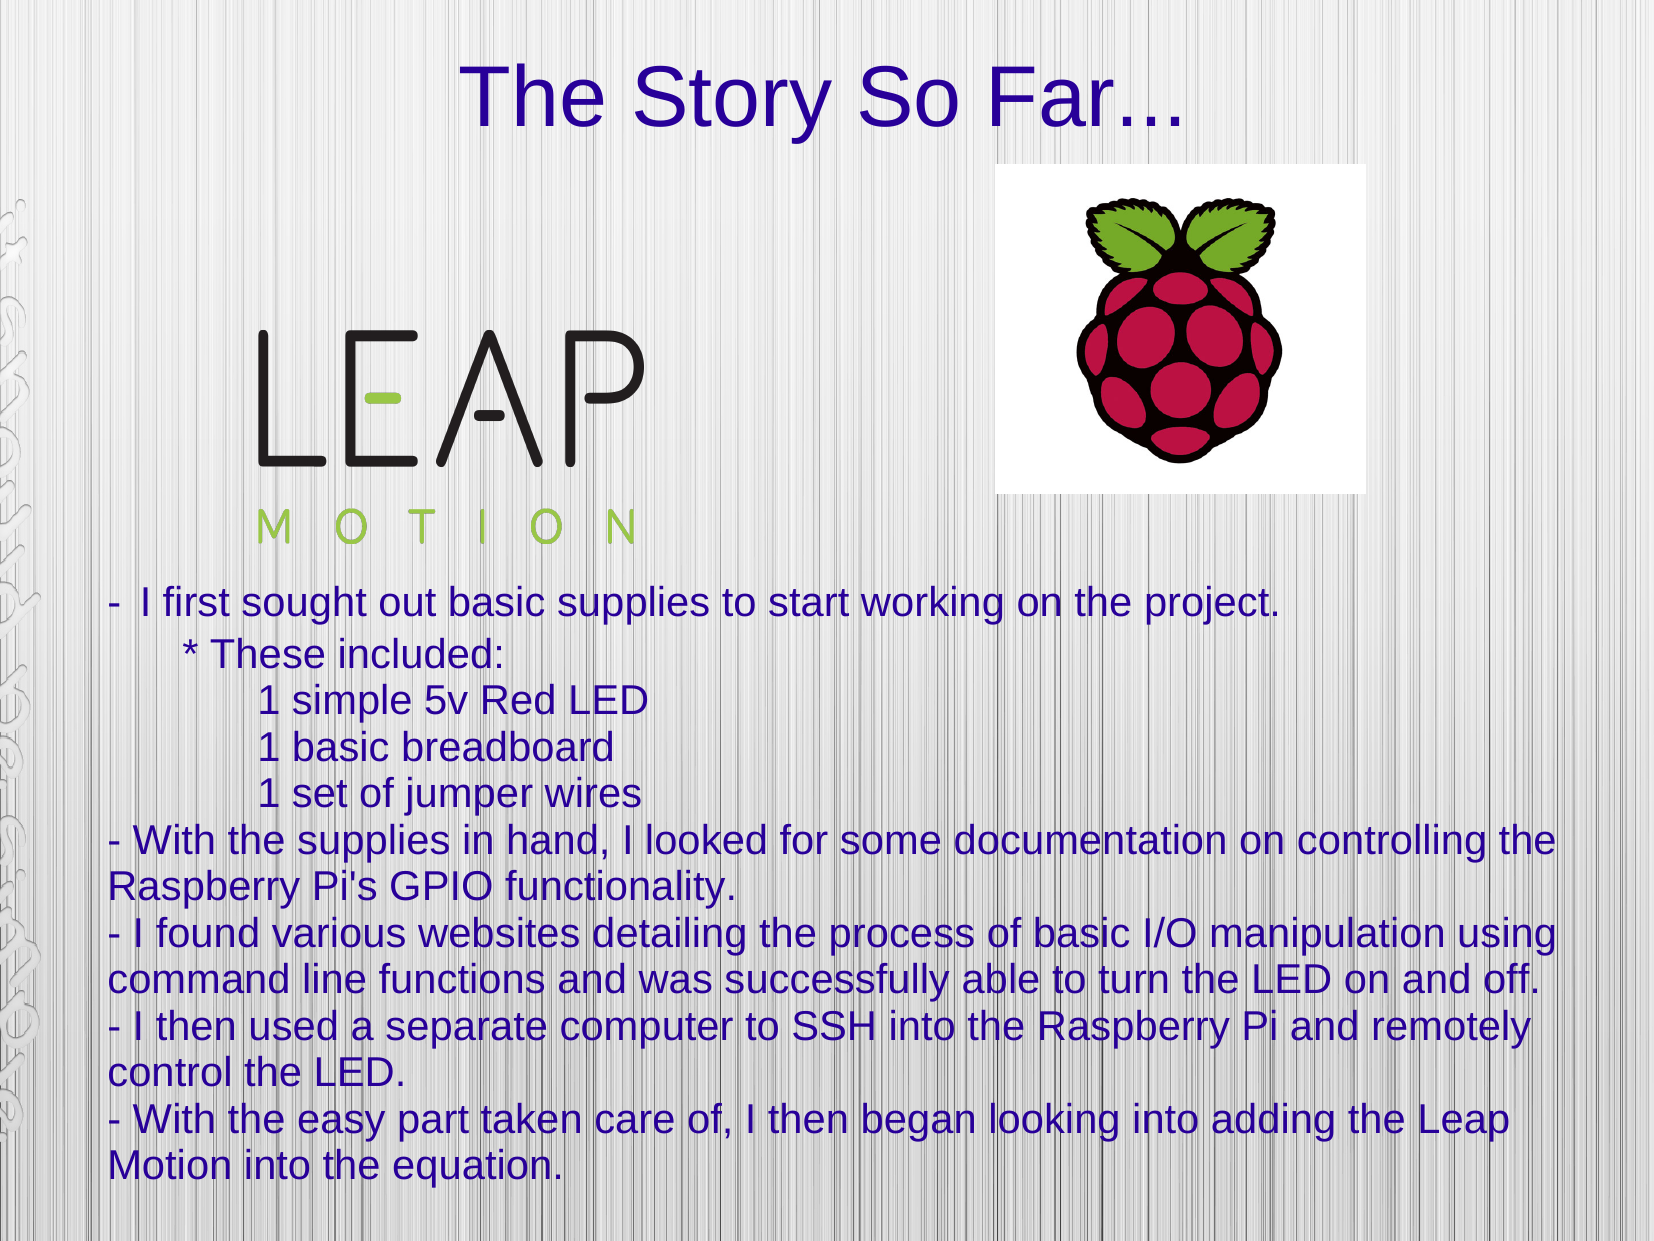

# The Story So Far...
- I first sought out basic supplies to start working on the project.
	* These included:
		1 simple 5v Red LED
		1 basic breadboard
		1 set of jumper wires
- With the supplies in hand, I looked for some documentation on controlling the Raspberry Pi's GPIO functionality.
- I found various websites detailing the process of basic I/O manipulation using command line functions and was successfully able to turn the LED on and off.
- I then used a separate computer to SSH into the Raspberry Pi and remotely control the LED.
- With the easy part taken care of, I then began looking into adding the Leap Motion into the equation.